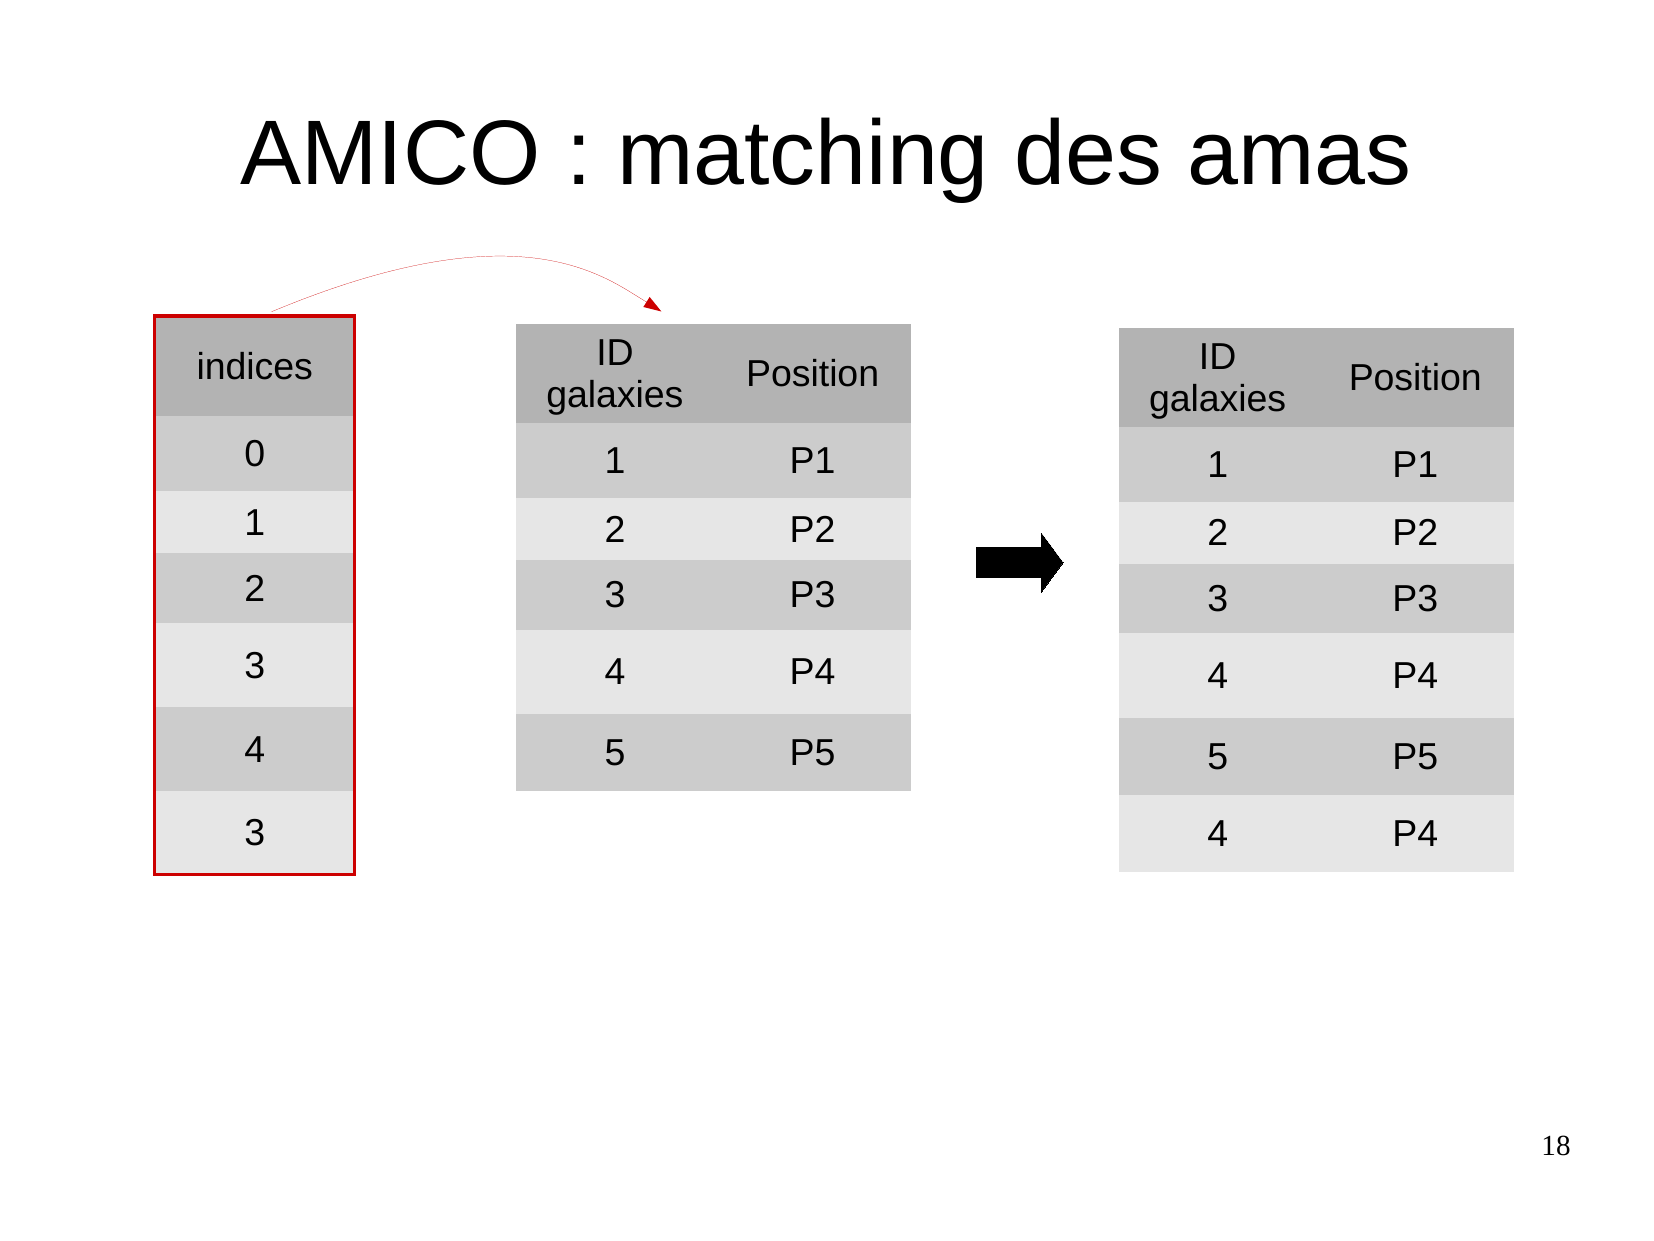

# AMICO : matching des amas
| indices |
| --- |
| 0 |
| 1 |
| 2 |
| 3 |
| 4 |
| 3 |
| ID galaxies | Position |
| --- | --- |
| 1 | P1 |
| 2 | P2 |
| 3 | P3 |
| 4 | P4 |
| 5 | P5 |
| ID galaxies | Position |
| --- | --- |
| 1 | P1 |
| 2 | P2 |
| 3 | P3 |
| 4 | P4 |
| 5 | P5 |
| 4 | P4 |
18